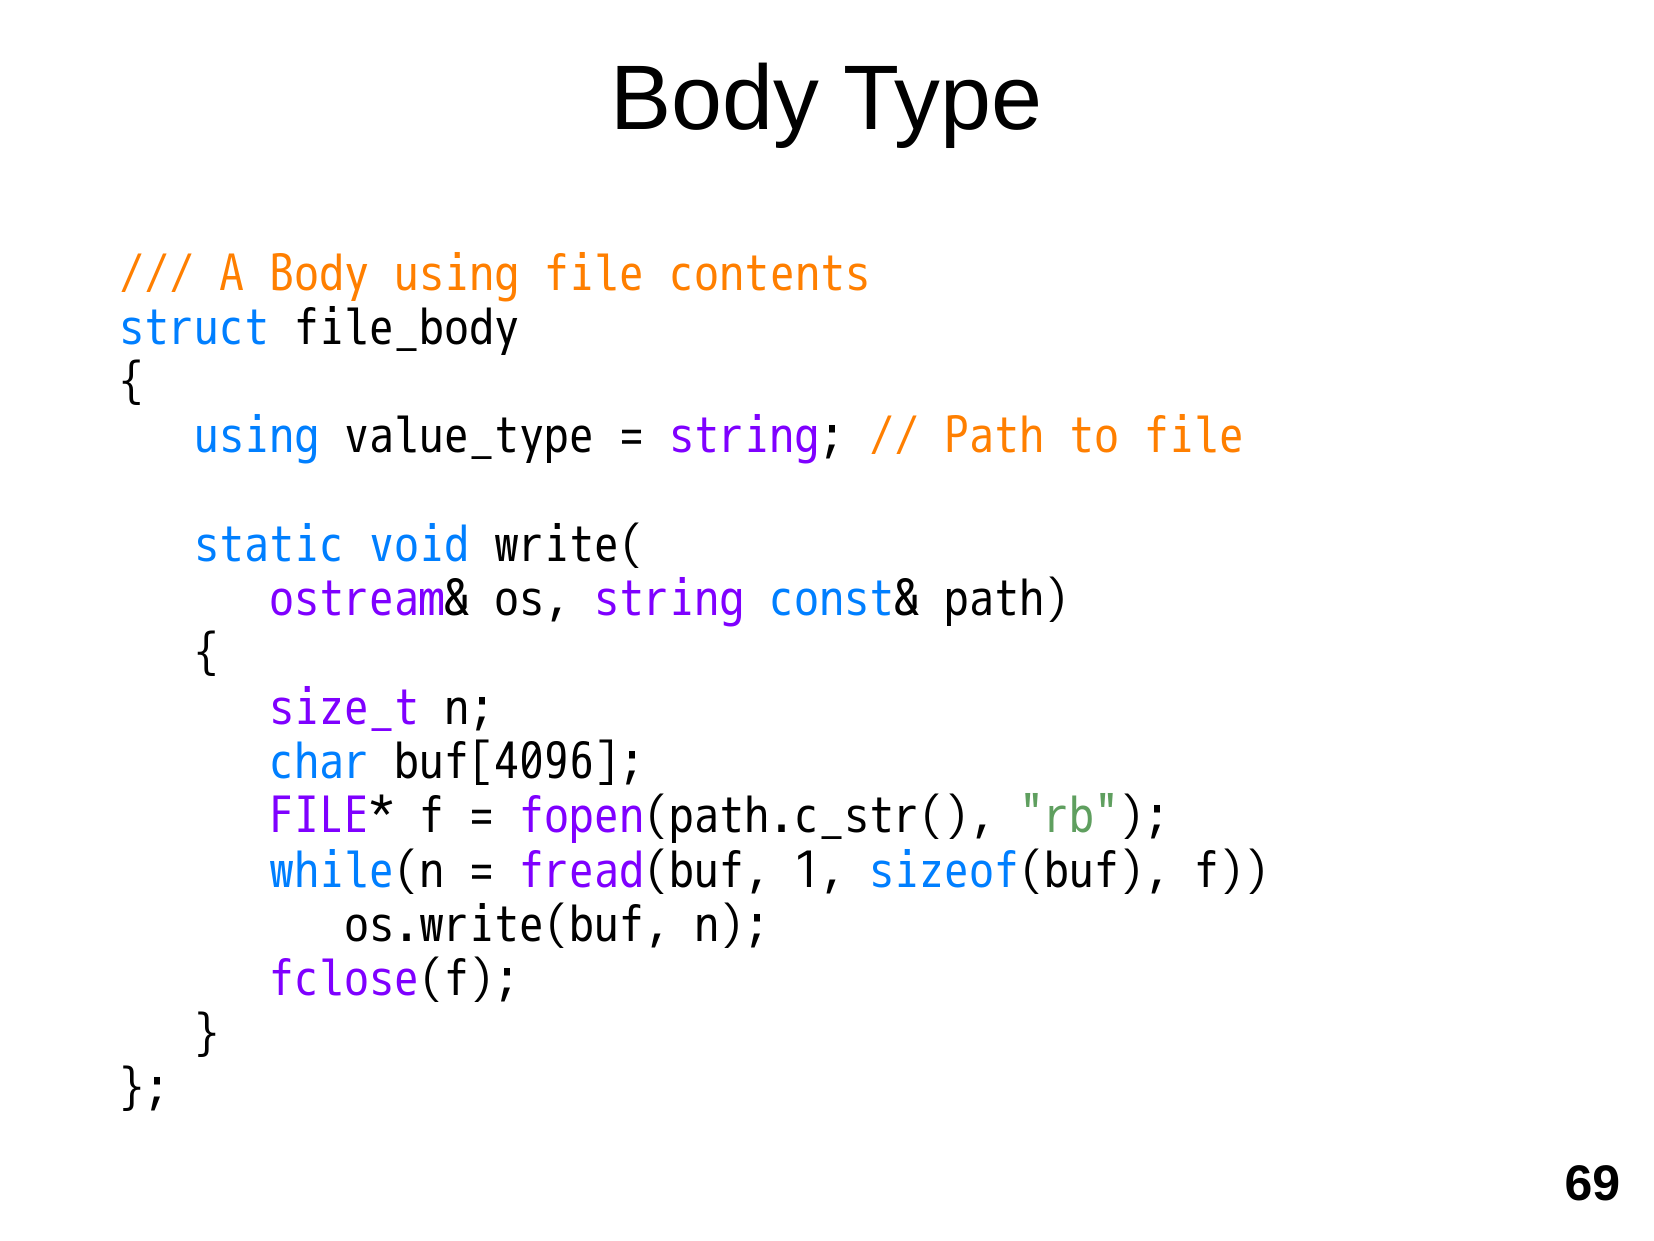

# Body Type
/// A Body using file contents
struct file_body
{
	using value_type = string; // Path to file
	static void write(
		ostream& os, string const& path)
	{
		size_t n;
		char buf[4096];
		FILE* f = fopen(path.c_str(), "rb");
		while(n = fread(buf, 1, sizeof(buf), f))
			os.write(buf, n);
		fclose(f);
	}
};
69